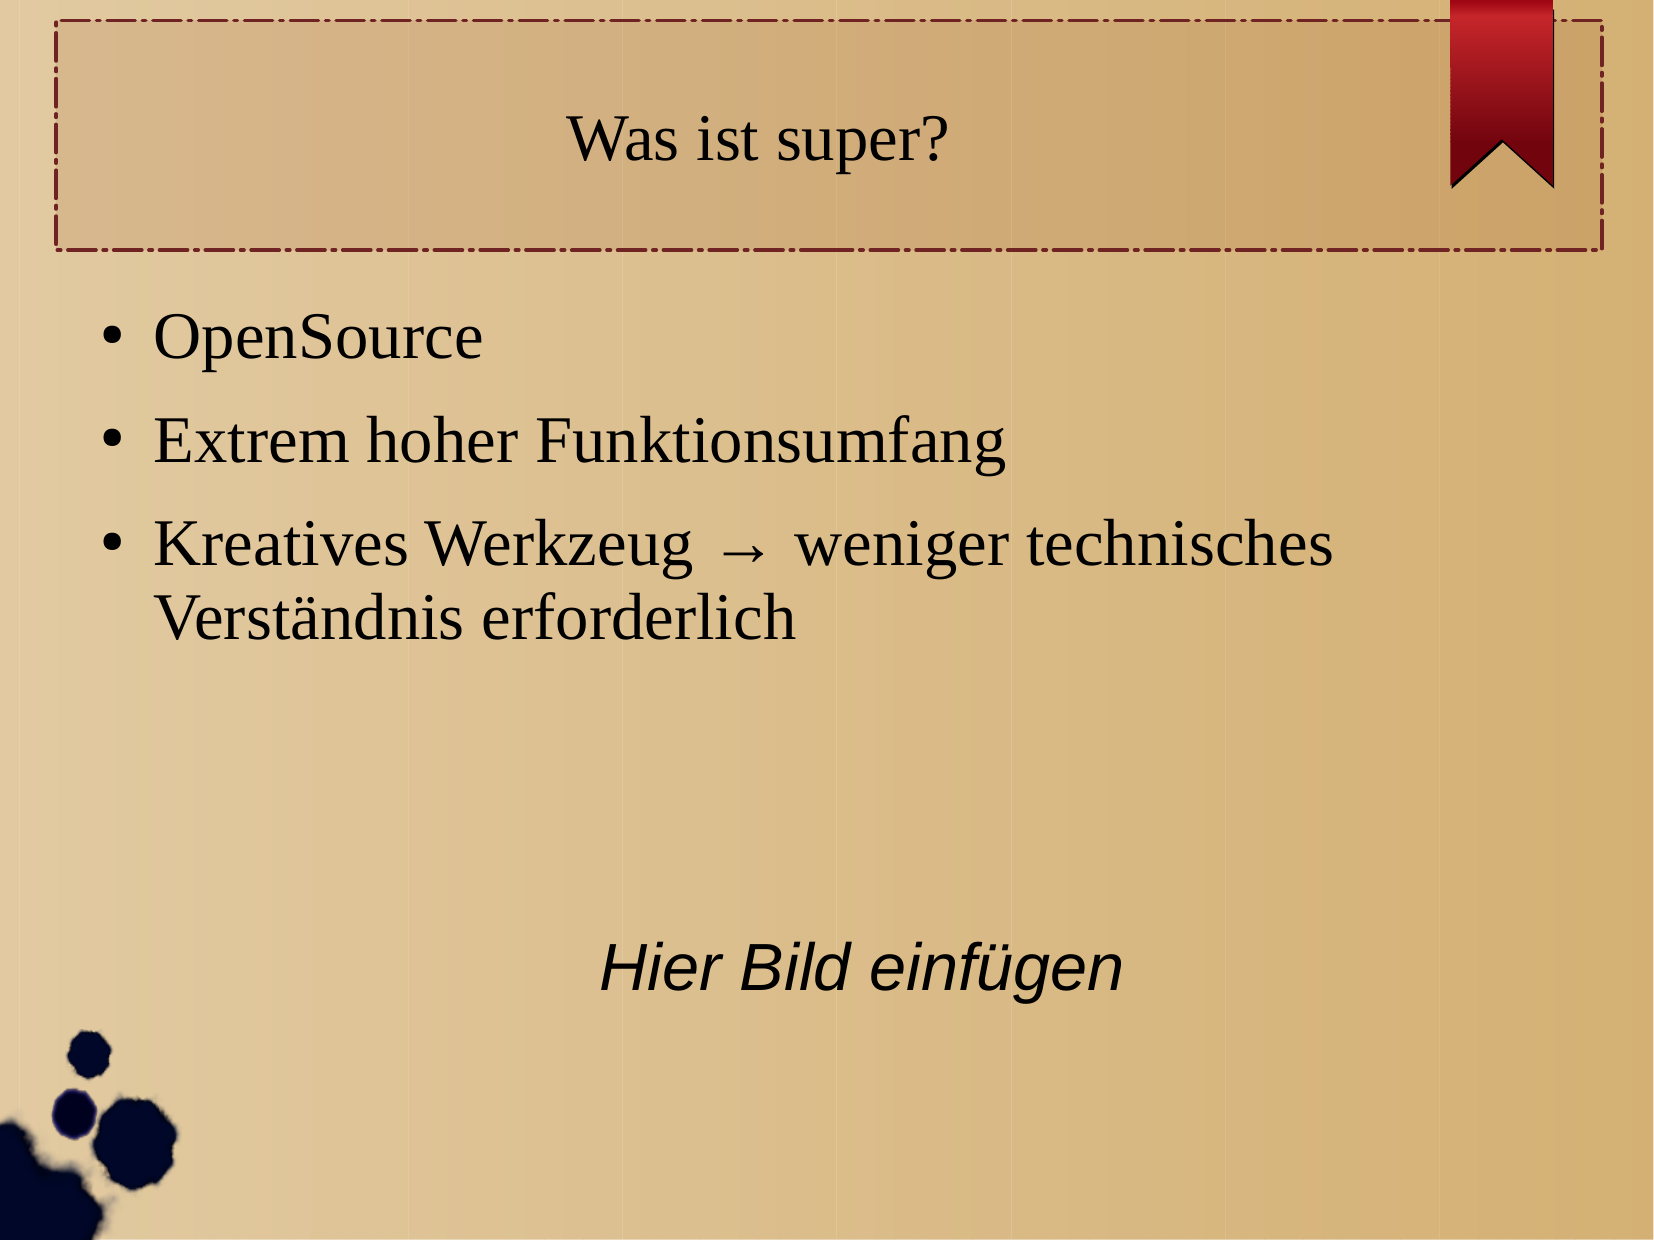

# Was ist super?
OpenSource
Extrem hoher Funktionsumfang
Kreatives Werkzeug → weniger technisches Verständnis erforderlich
Hier Bild einfügen